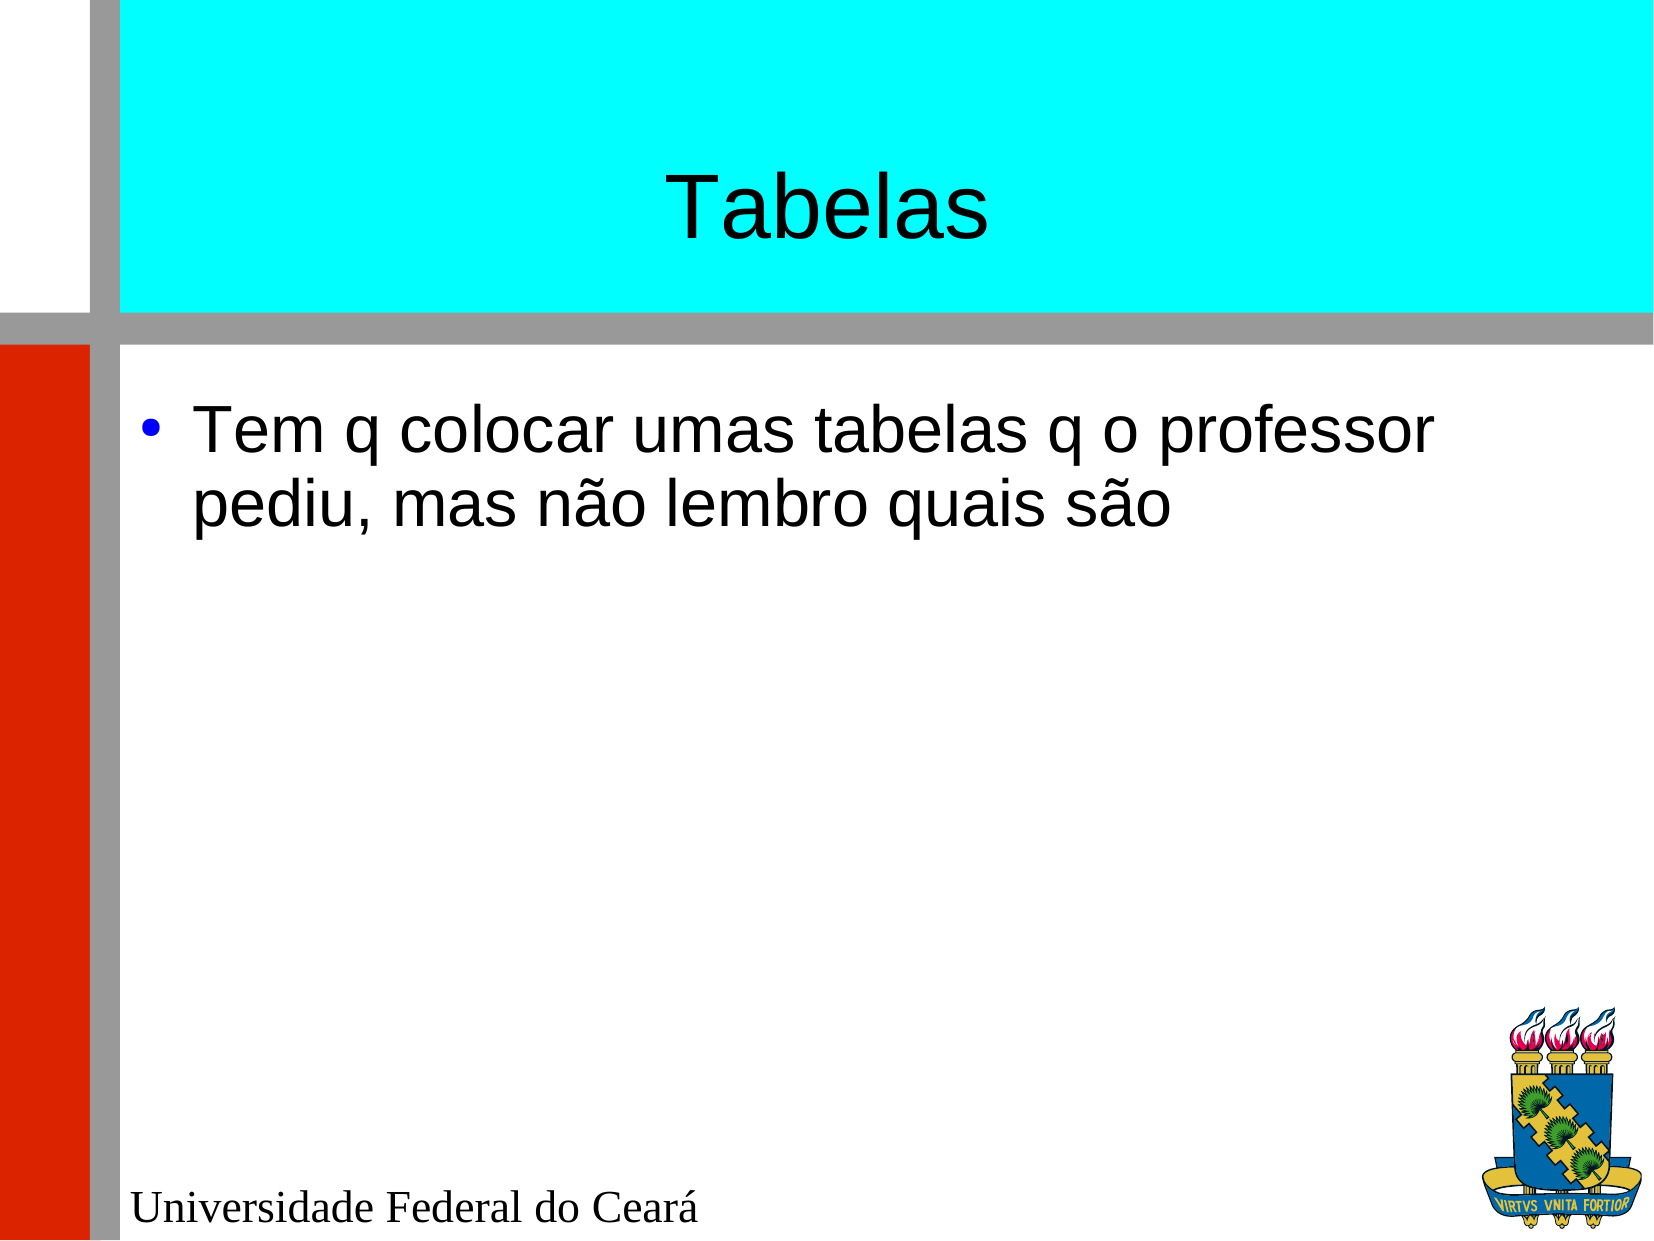

# Tabelas
Tem q colocar umas tabelas q o professor pediu, mas não lembro quais são